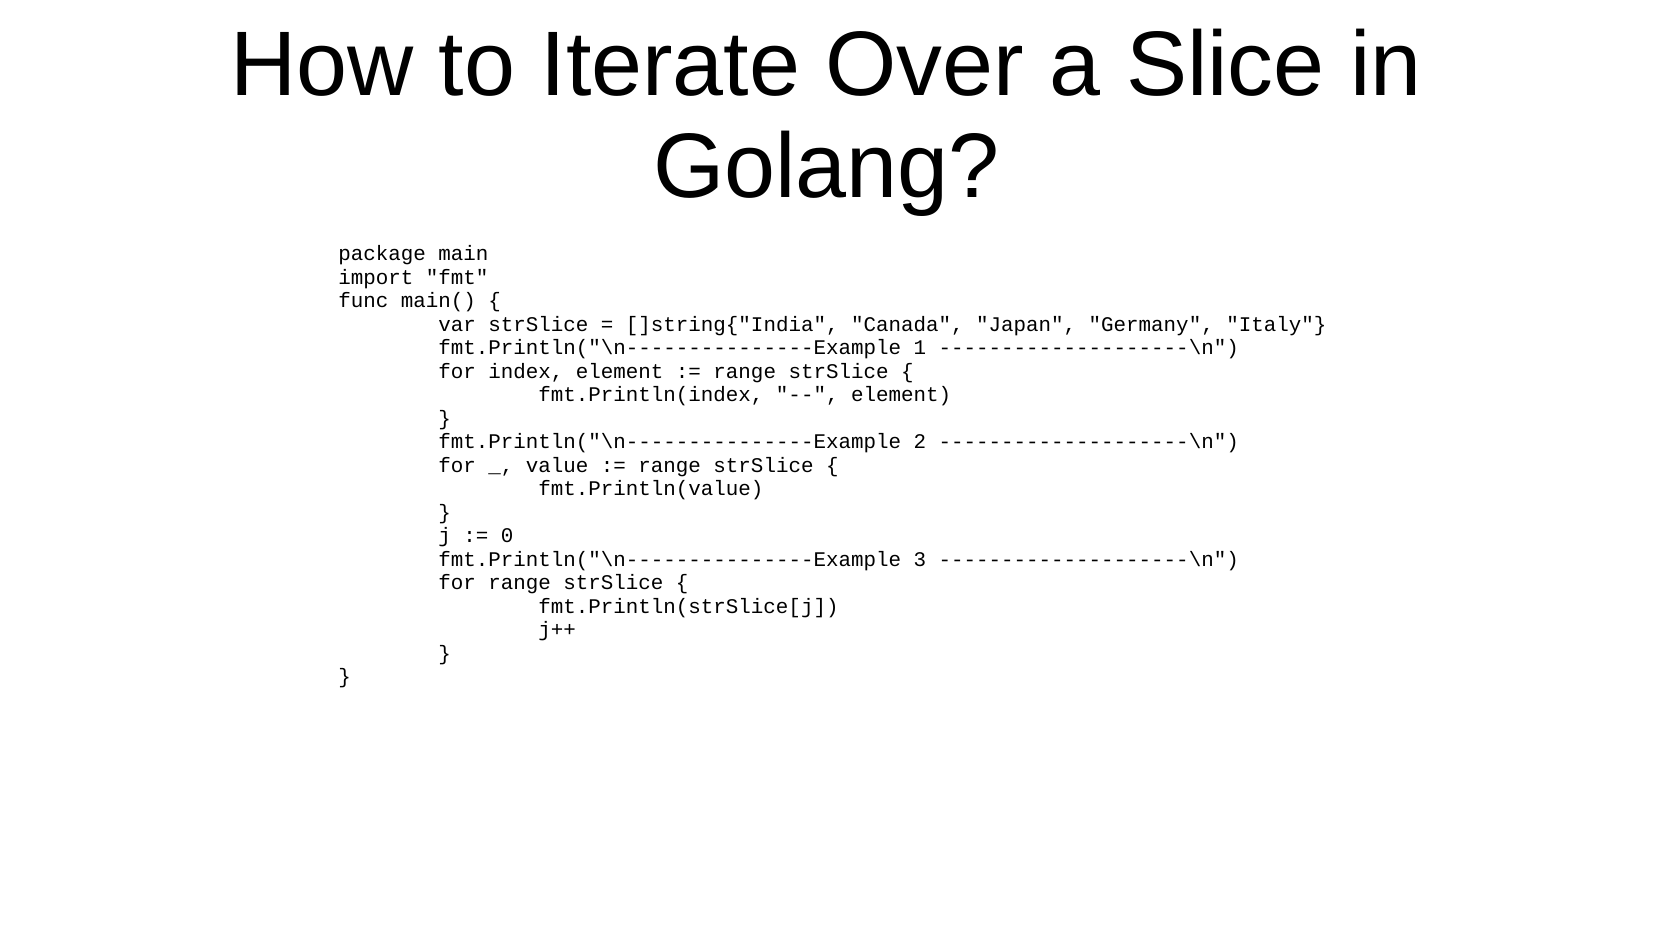

# How to Iterate Over a Slice in Golang?
package main
import "fmt"
func main() {
 var strSlice = []string{"India", "Canada", "Japan", "Germany", "Italy"}
 fmt.Println("\n---------------Example 1 --------------------\n")
 for index, element := range strSlice {
 fmt.Println(index, "--", element)
 }
 fmt.Println("\n---------------Example 2 --------------------\n")
 for _, value := range strSlice {
 fmt.Println(value)
 }
 j := 0
 fmt.Println("\n---------------Example 3 --------------------\n")
 for range strSlice {
 fmt.Println(strSlice[j])
 j++
 }
}